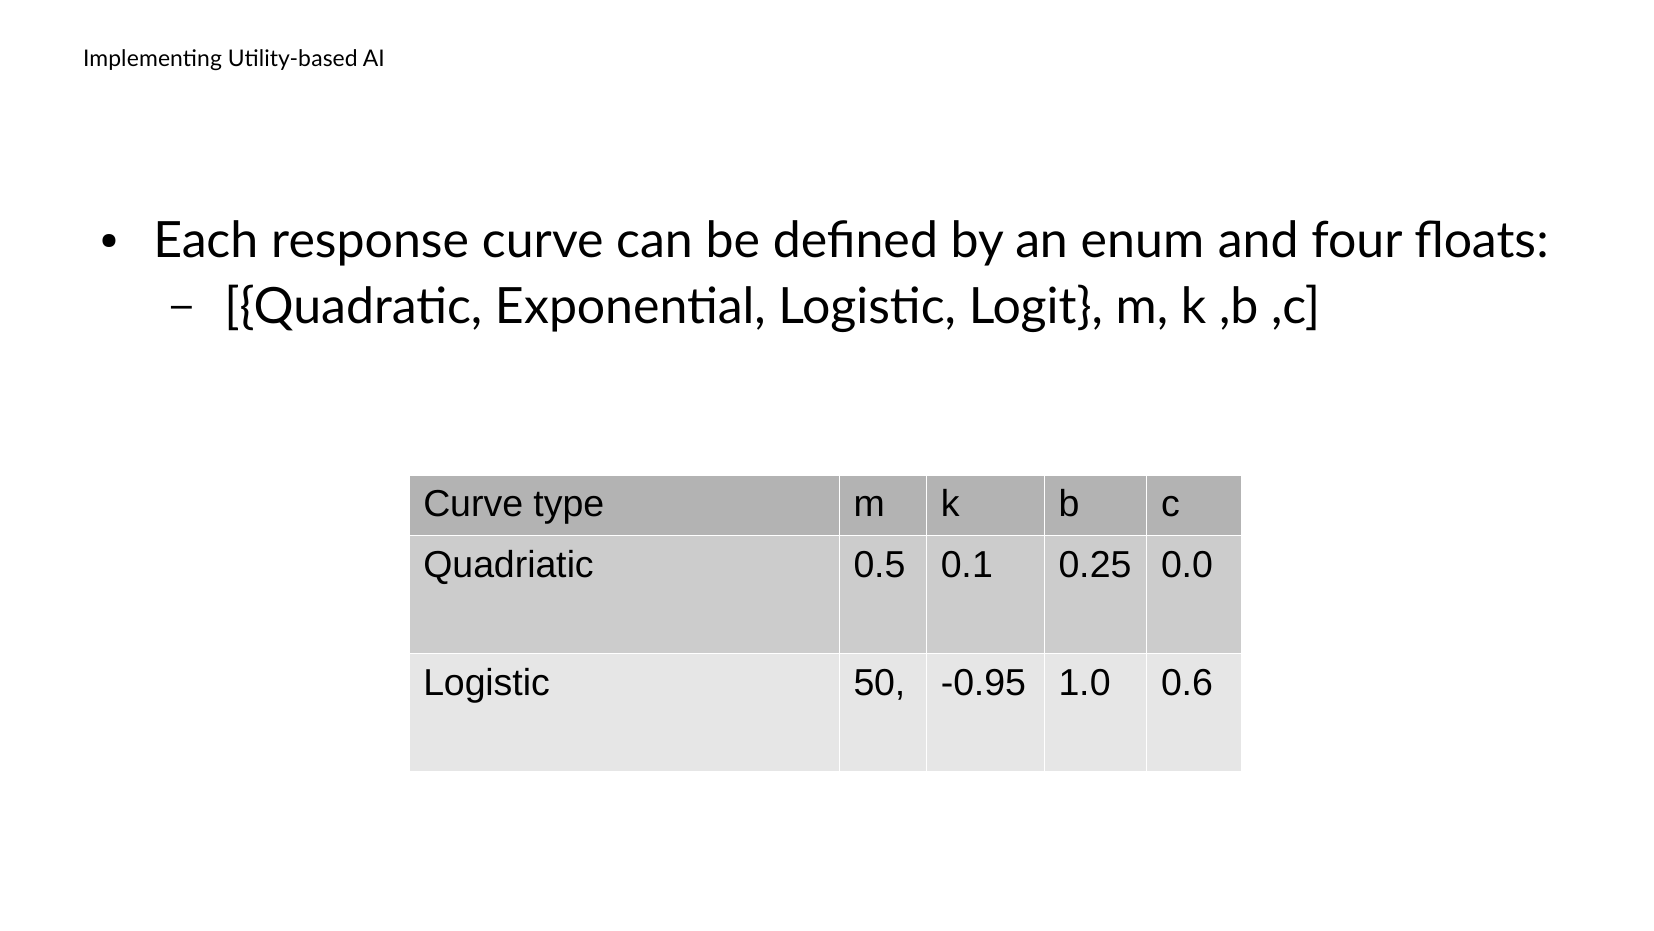

# Implementing Utility-based AI
Each response curve can be defined by an enum and four floats:
[{Quadratic, Exponential, Logistic, Logit}, m, k ,b ,c]
| Curve type | m | k | b | c |
| --- | --- | --- | --- | --- |
| Quadriatic | 0.5 | 0.1 | 0.25 | 0.0 |
| Logistic | 50, | -0.95 | 1.0 | 0.6 |